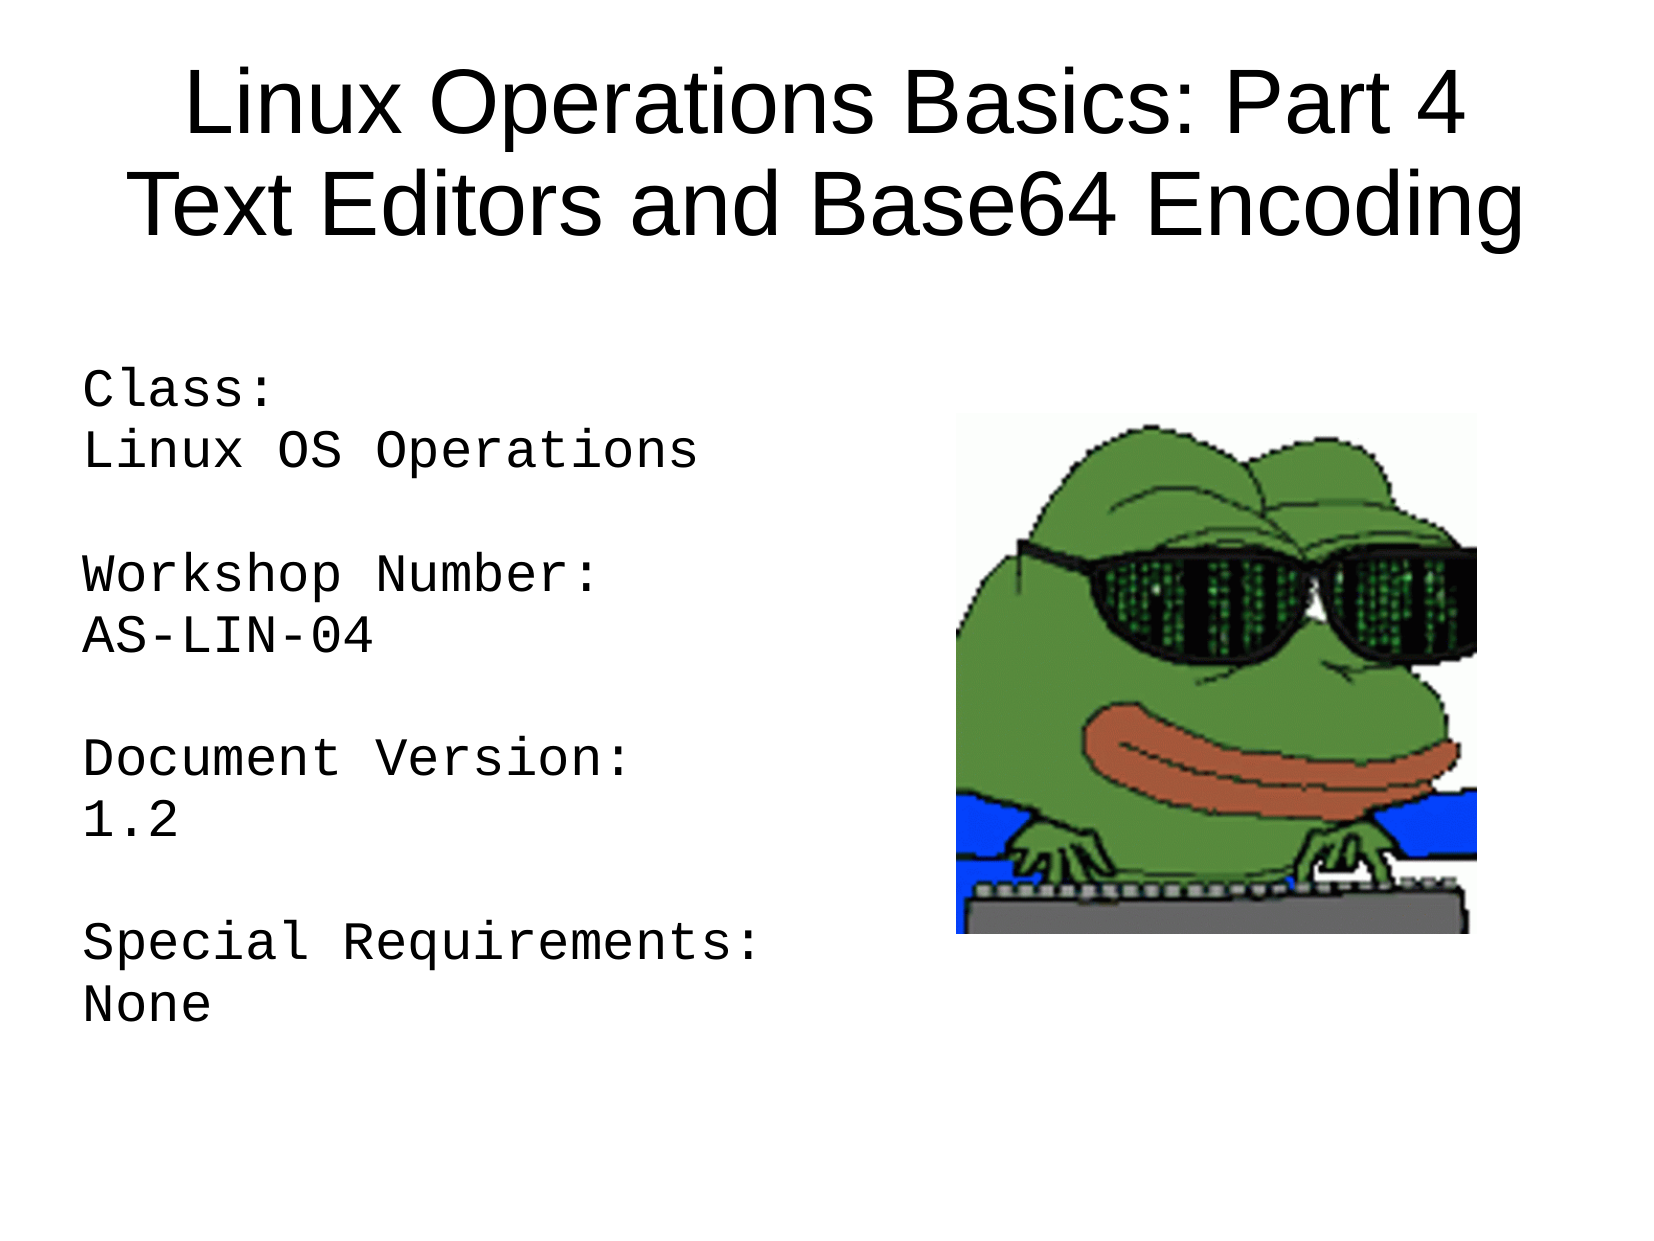

# Linux Operations Basics: Part 4 Text Editors and Base64 Encoding
Class:
Linux OS Operations
Workshop Number:
AS-LIN-04
Document Version:
1.2
Special Requirements:
None